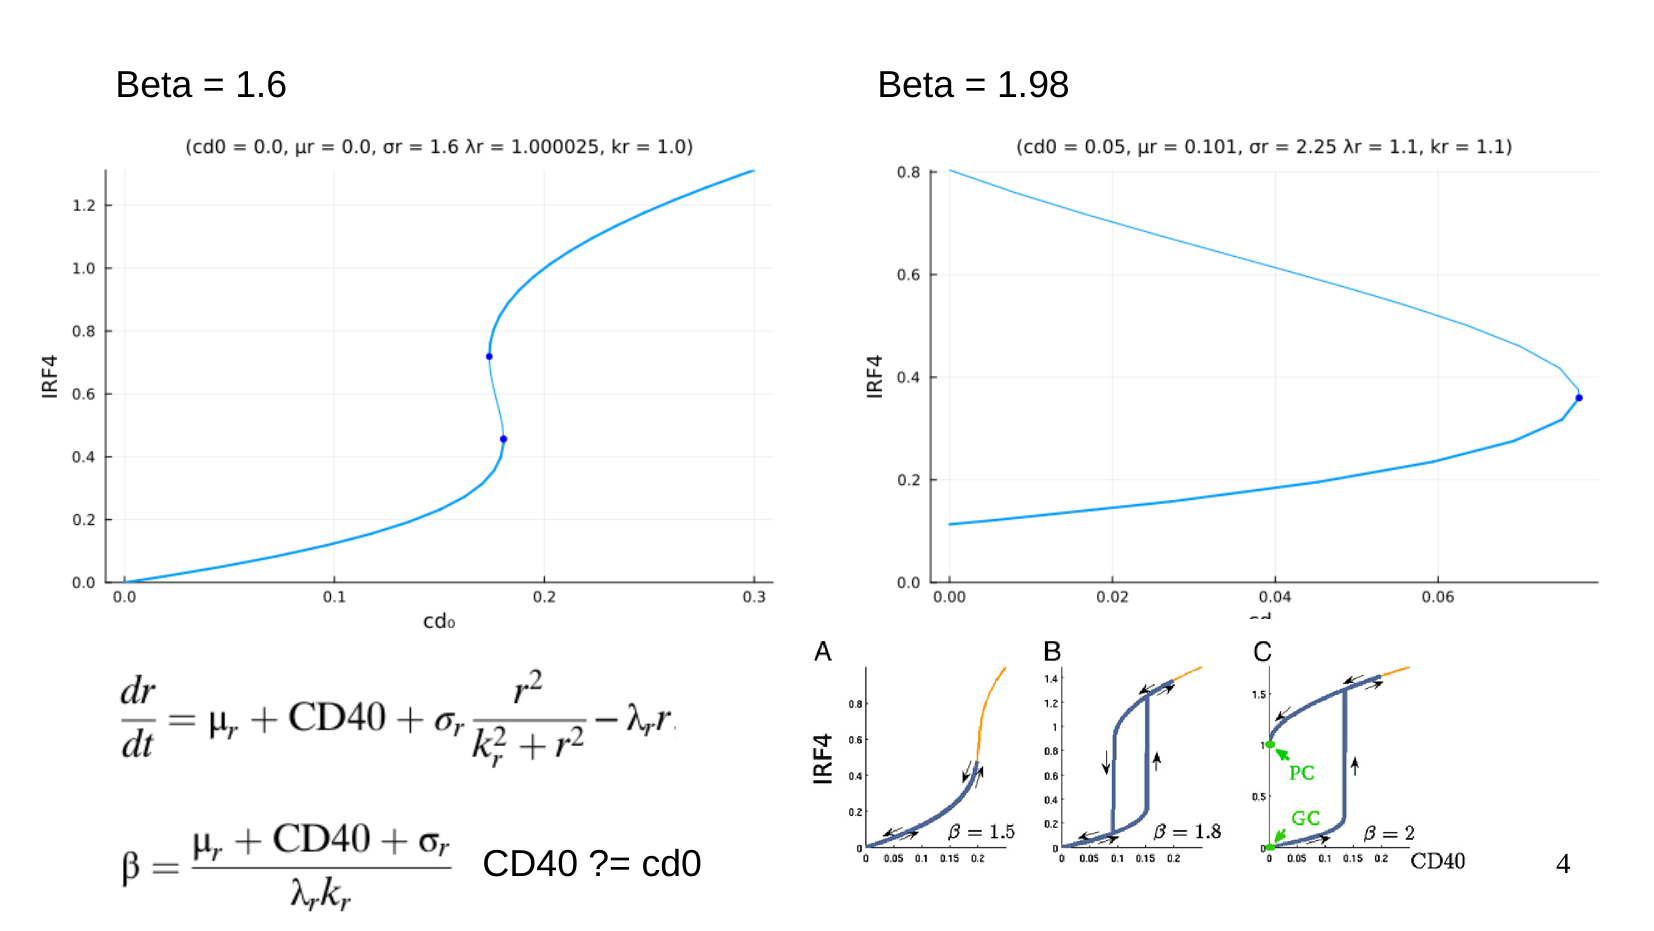

Beta = 1.6
Beta = 1.98
CD40 ?= cd0
4